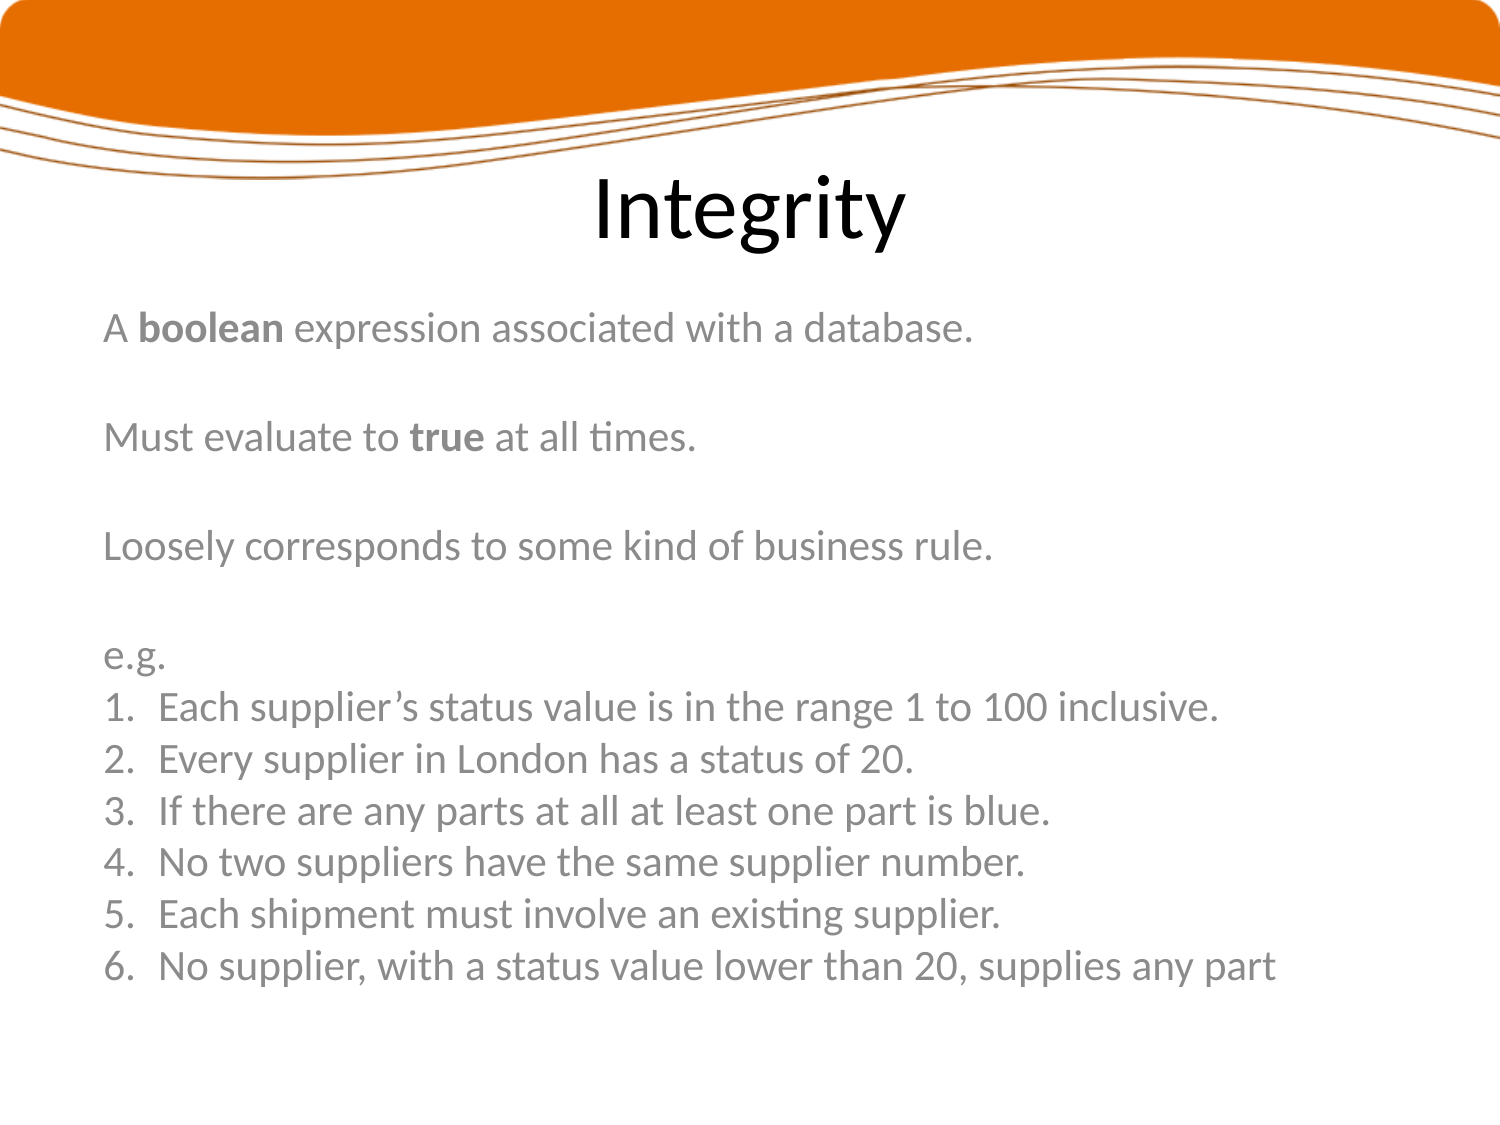

Integrity
A boolean expression associated with a database.
Must evaluate to true at all times.
Loosely corresponds to some kind of business rule.
e.g.
Each supplier’s status value is in the range 1 to 100 inclusive.
Every supplier in London has a status of 20.
If there are any parts at all at least one part is blue.
No two suppliers have the same supplier number.
Each shipment must involve an existing supplier.
No supplier, with a status value lower than 20, supplies any part